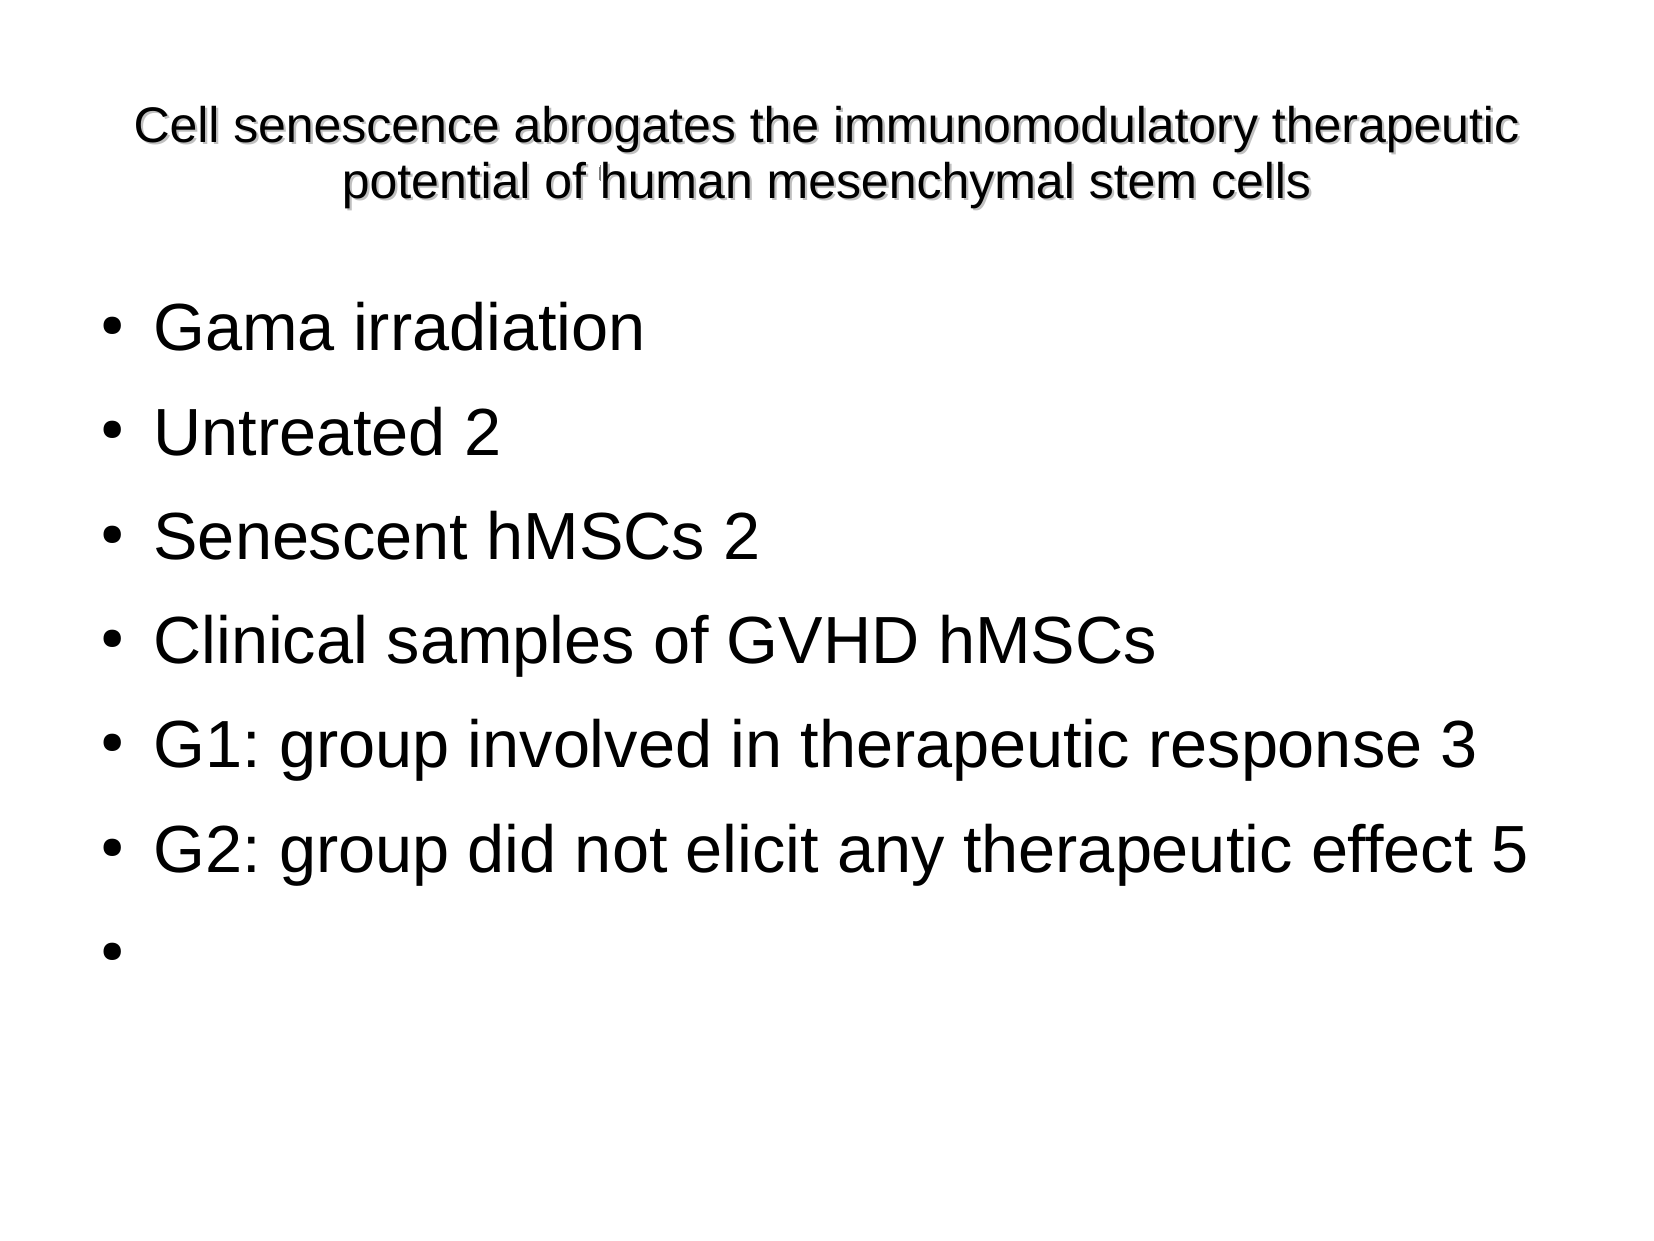

# Cell senescence abrogates the immunomodulatory therapeutic potential of human mesenchymal stem cells
Gama irradiation
Untreated 2
Senescent hMSCs 2
Clinical samples of GVHD hMSCs
G1: group involved in therapeutic response 3
G2: group did not elicit any therapeutic effect 5